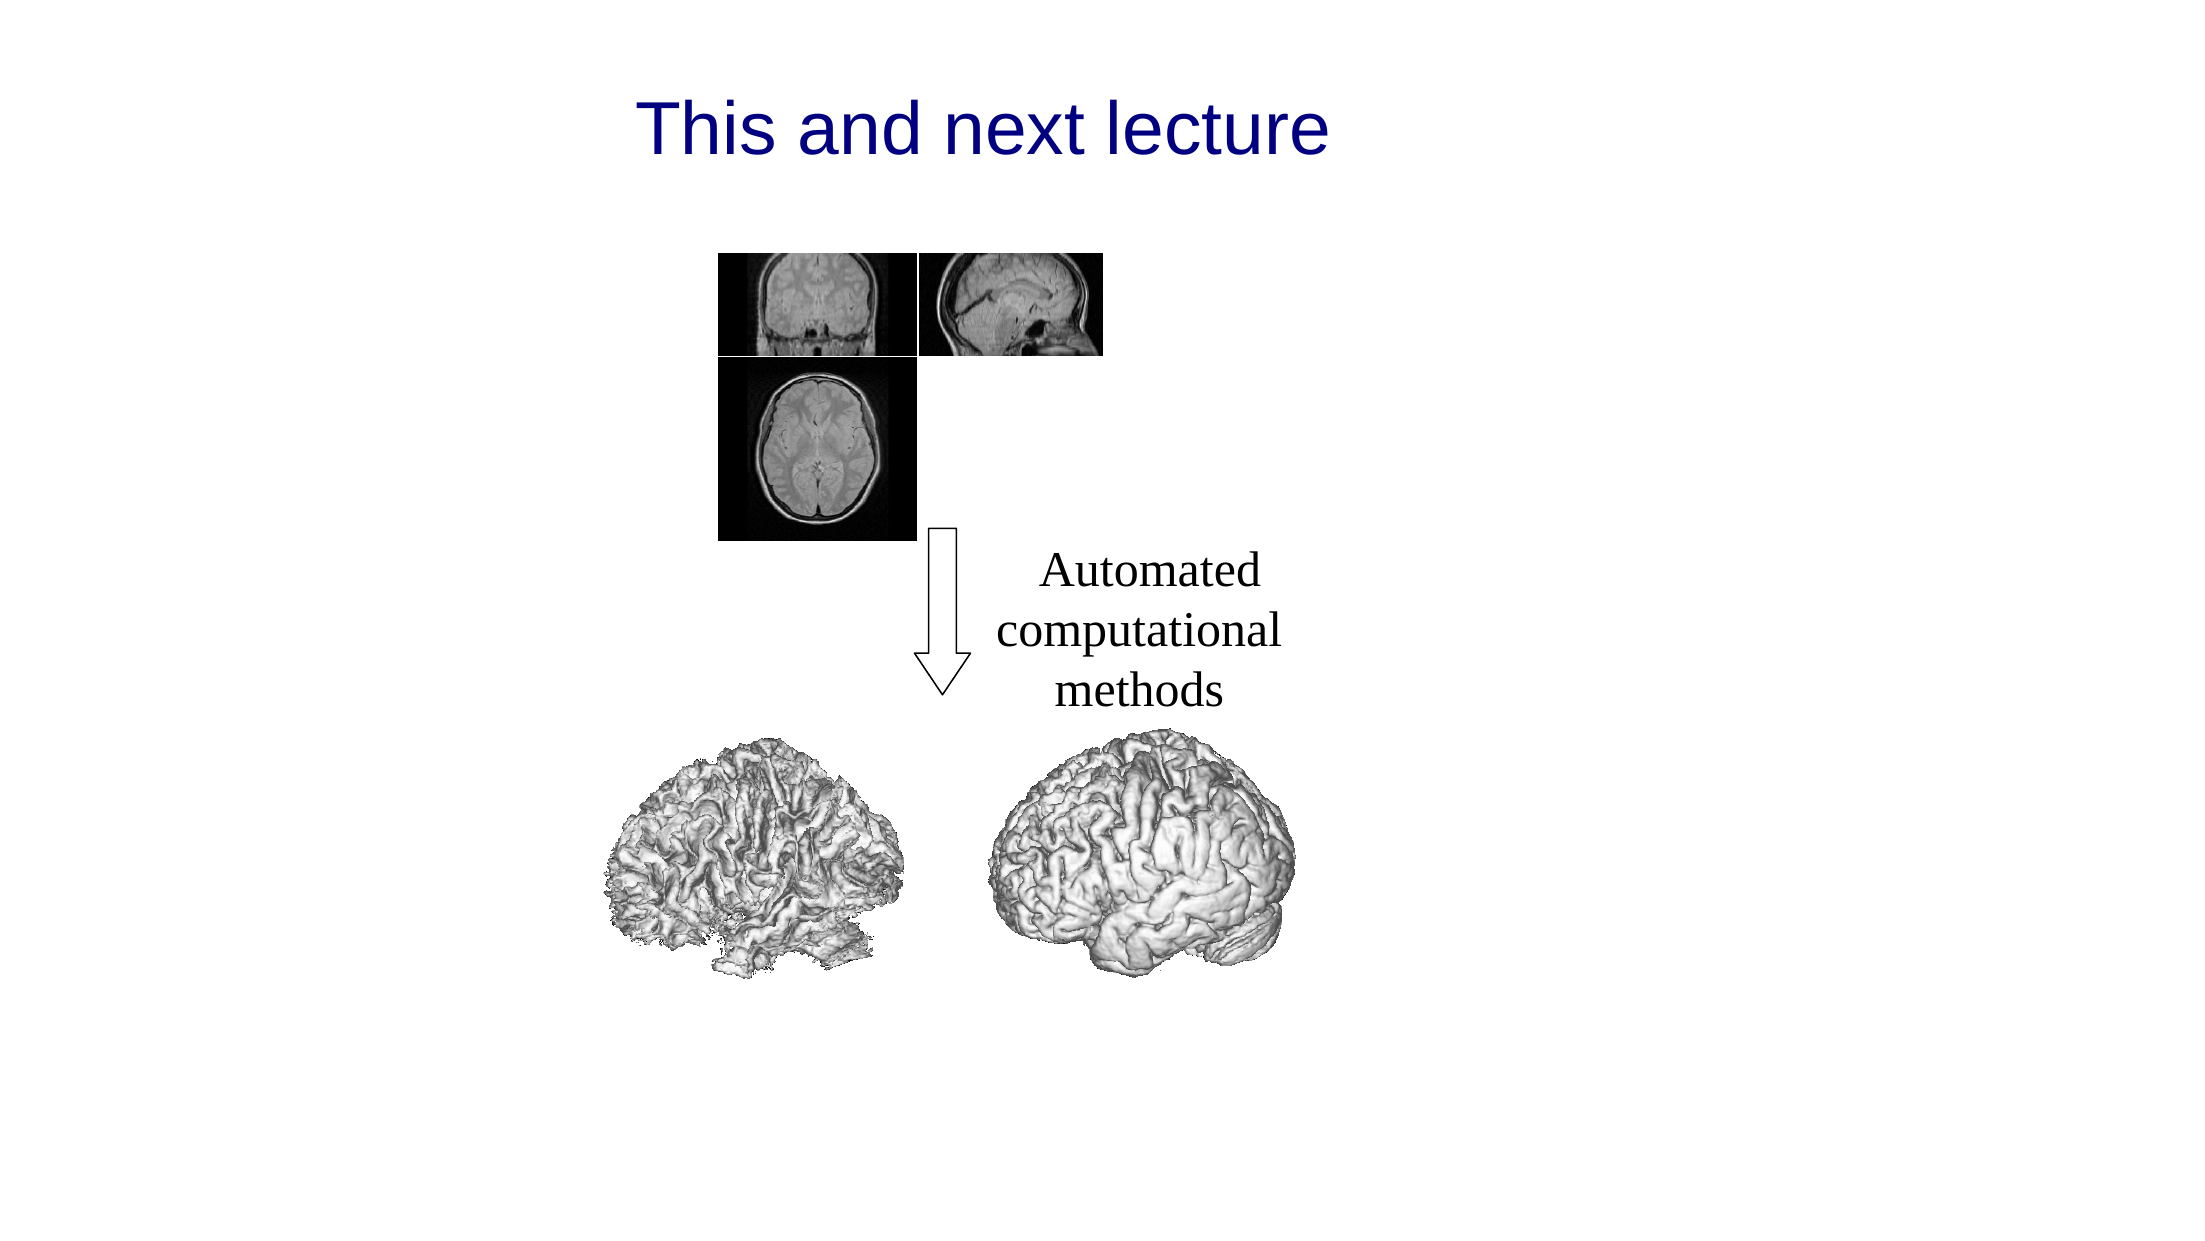

# This and next lecture
 Automated computational methods